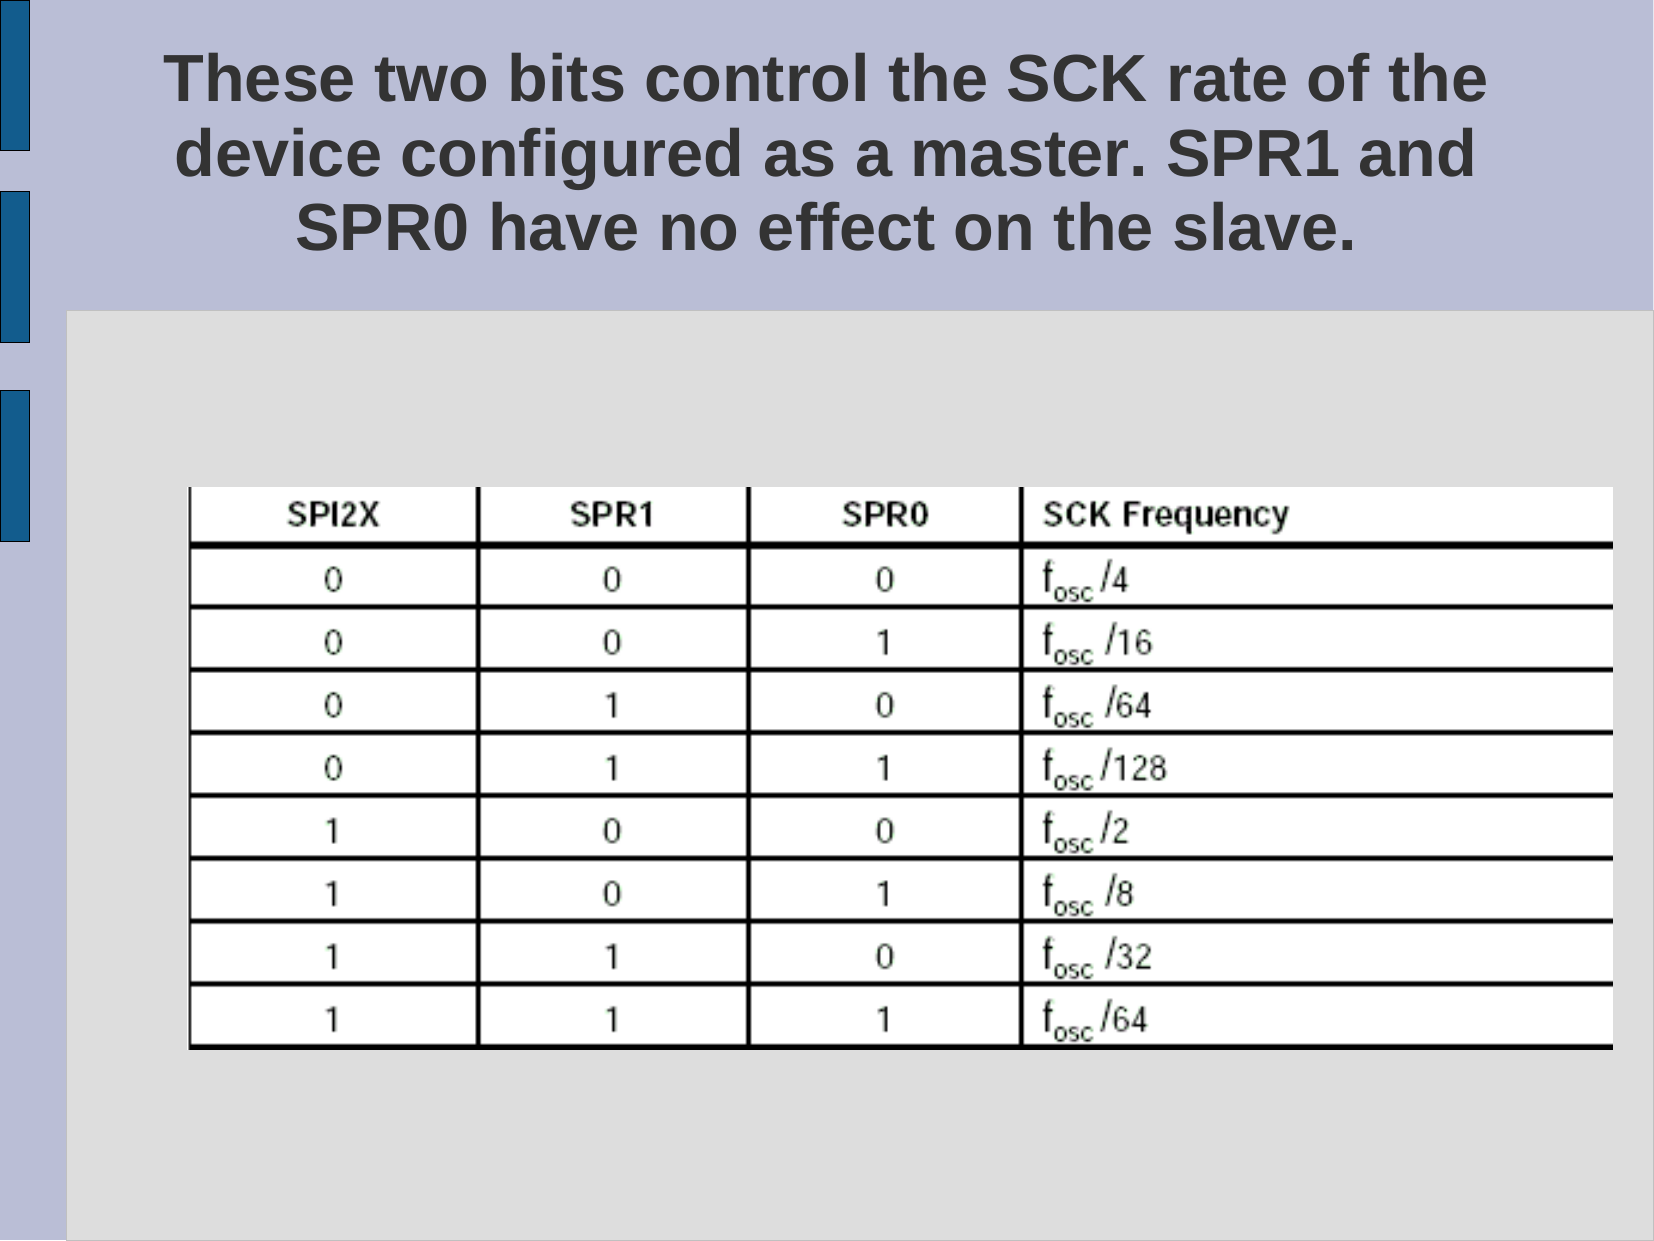

# These two bits control the SCK rate of the device configured as a master. SPR1 and SPR0 have no effect on the slave.